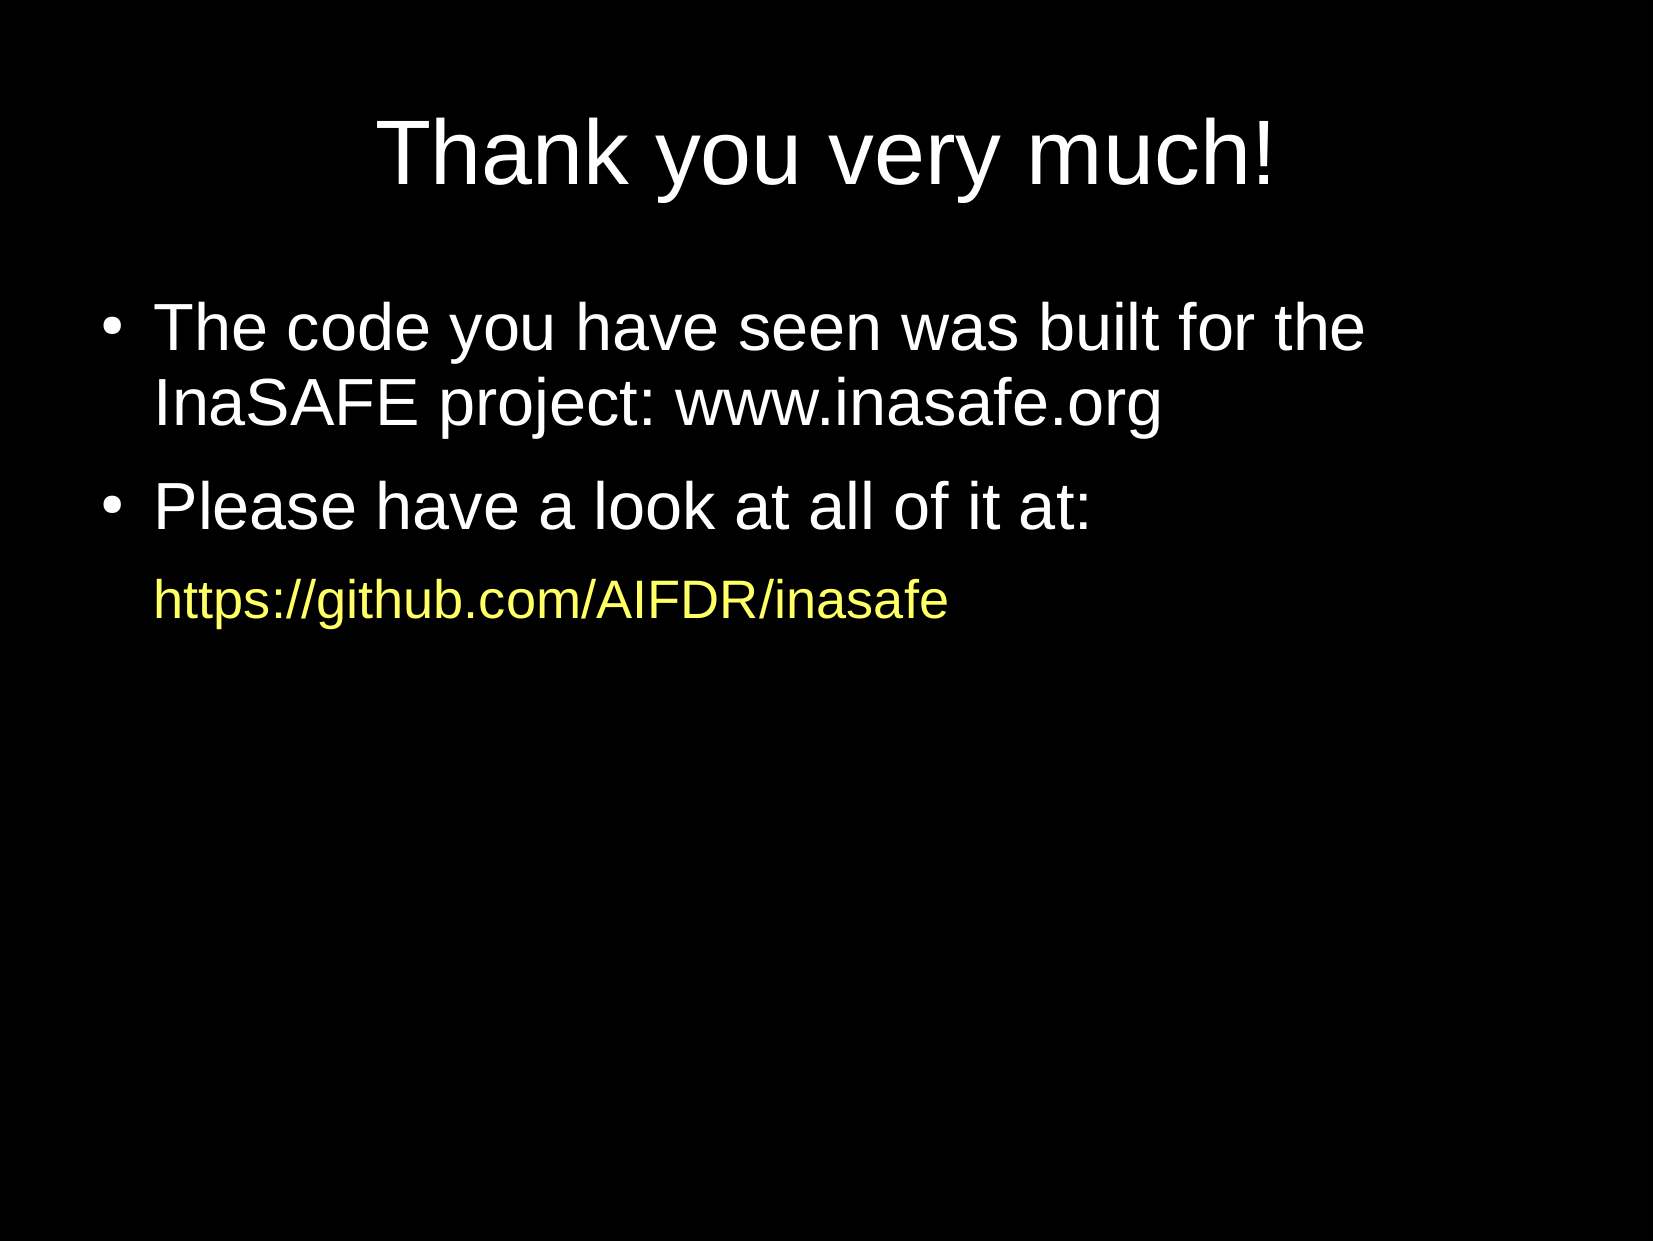

# Thank you very much!
The code you have seen was built for the InaSAFE project: www.inasafe.org
Please have a look at all of it at:
https://github.com/AIFDR/inasafe